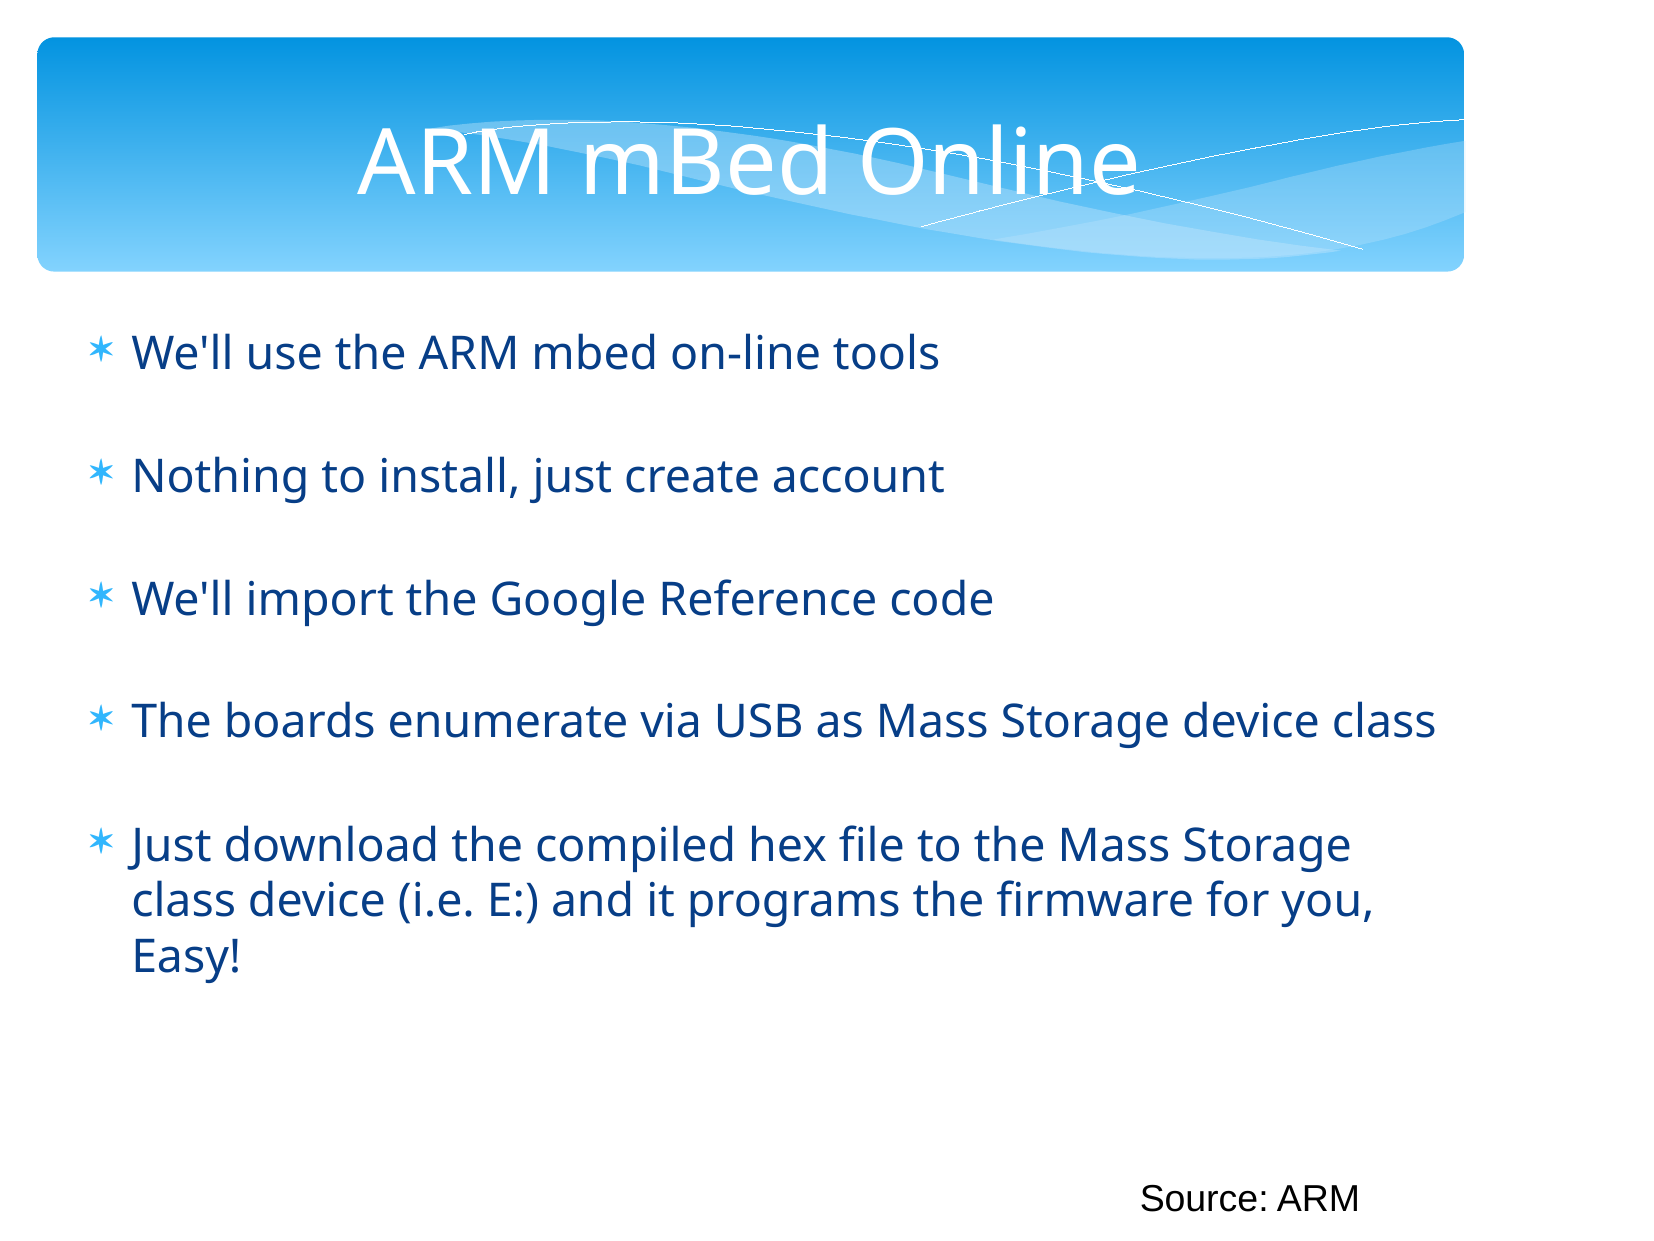

# ARM mBed Online
We'll use the ARM mbed on-line tools
Nothing to install, just create account
We'll import the Google Reference code
The boards enumerate via USB as Mass Storage device class
Just download the compiled hex file to the Mass Storage class device (i.e. E:) and it programs the firmware for you, Easy!
Source: ARM